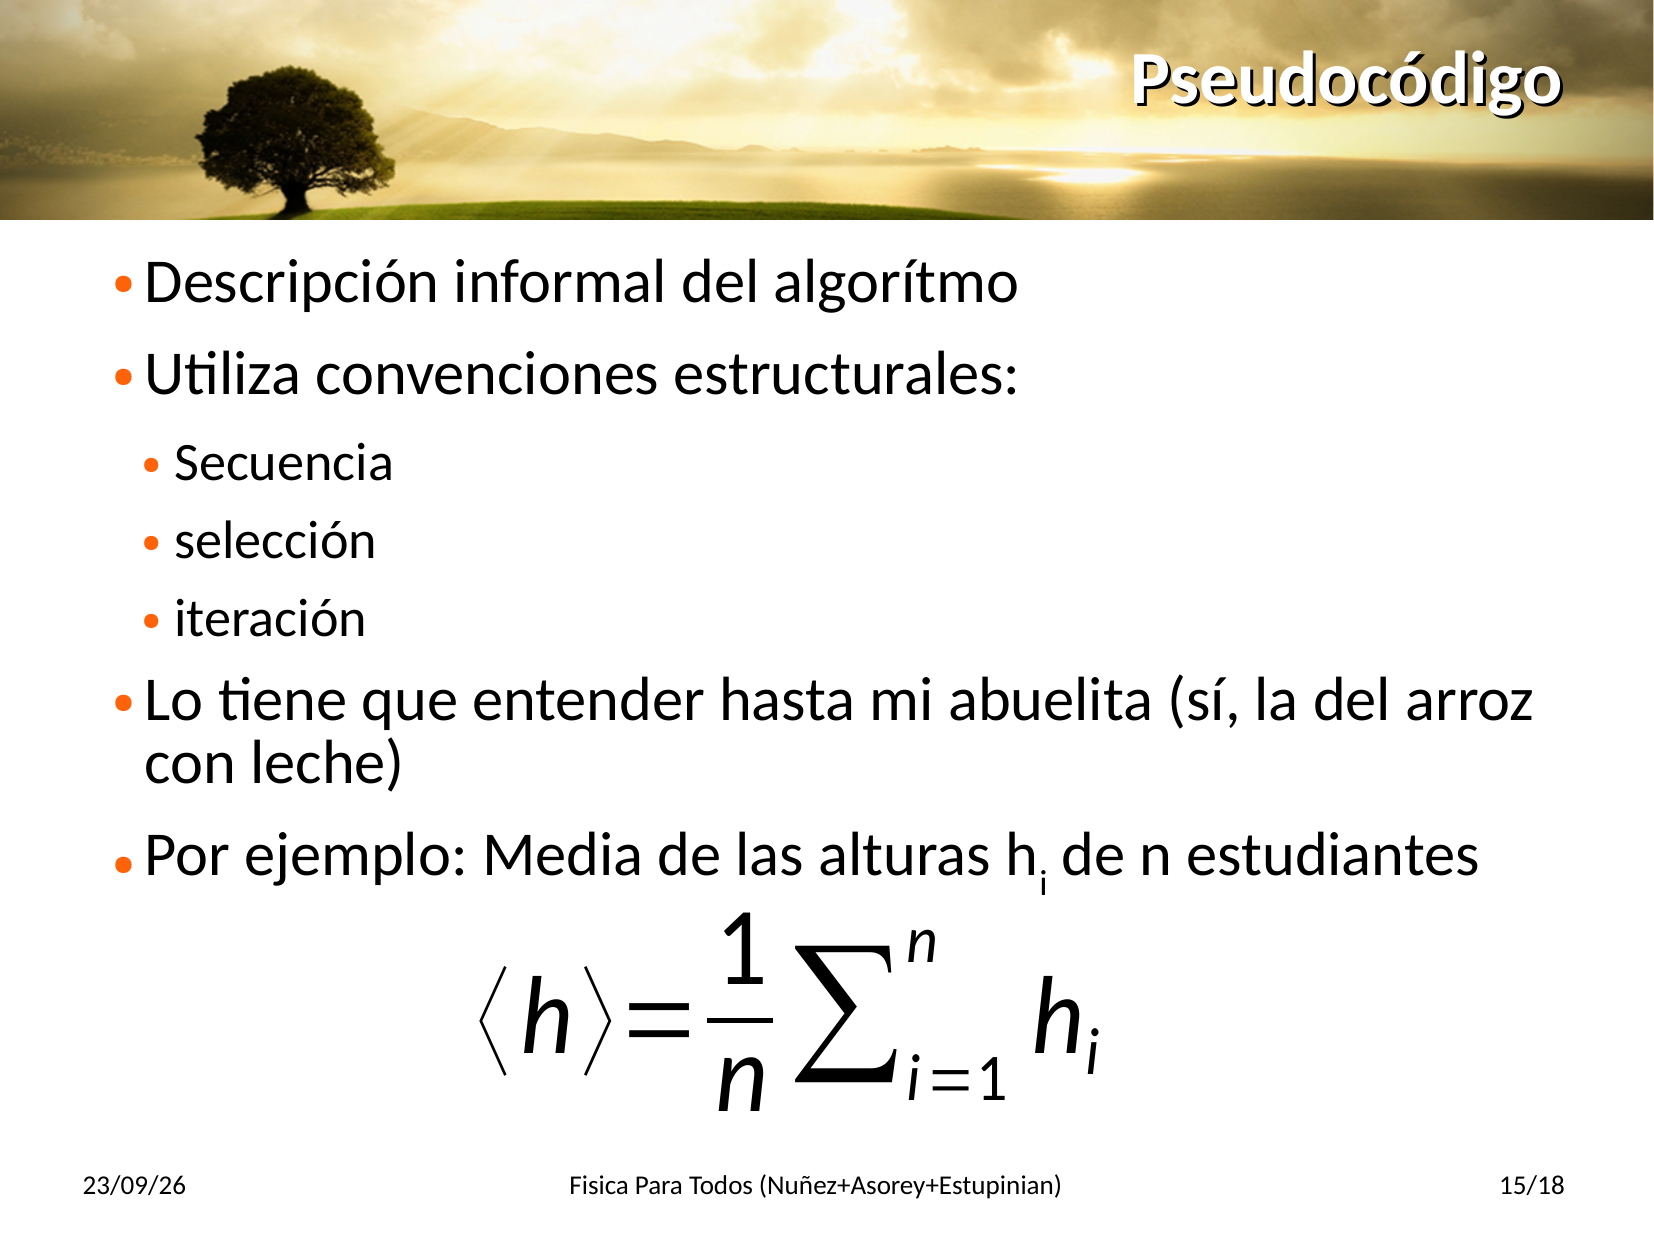

# Pseudocódigo
Descripción informal del algorítmo
Utiliza convenciones estructurales:
Secuencia
selección
iteración
Lo tiene que entender hasta mi abuelita (sí, la del arroz con leche)
Por ejemplo: Media de las alturas hi de n estudiantes
Fisica Para Todos (Nuñez+Asorey+Estupinian)
15